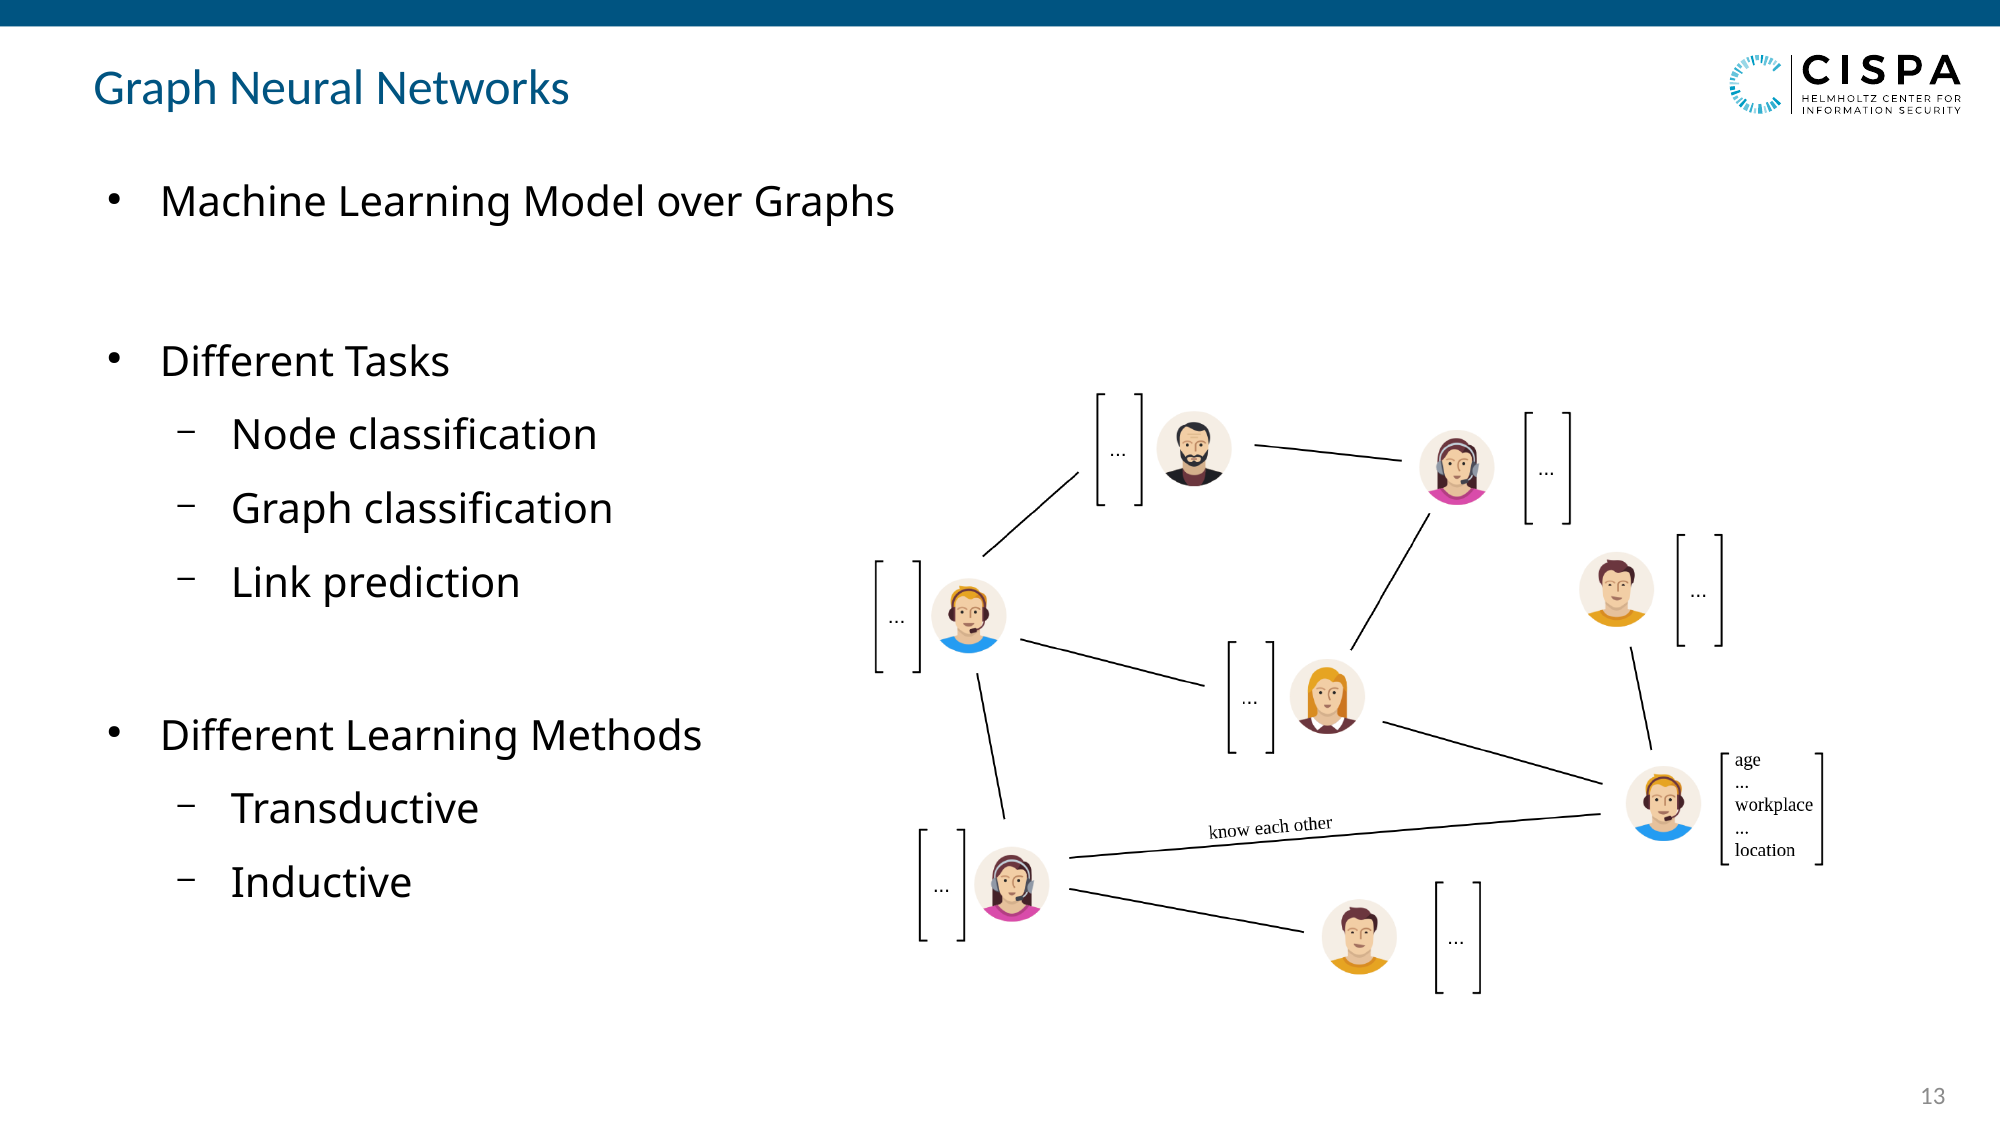

# Graph Neural Networks
Machine Learning Model over Graphs
Different Tasks
Node classification
Graph classification
Link prediction
Different Learning Methods
Transductive
Inductive